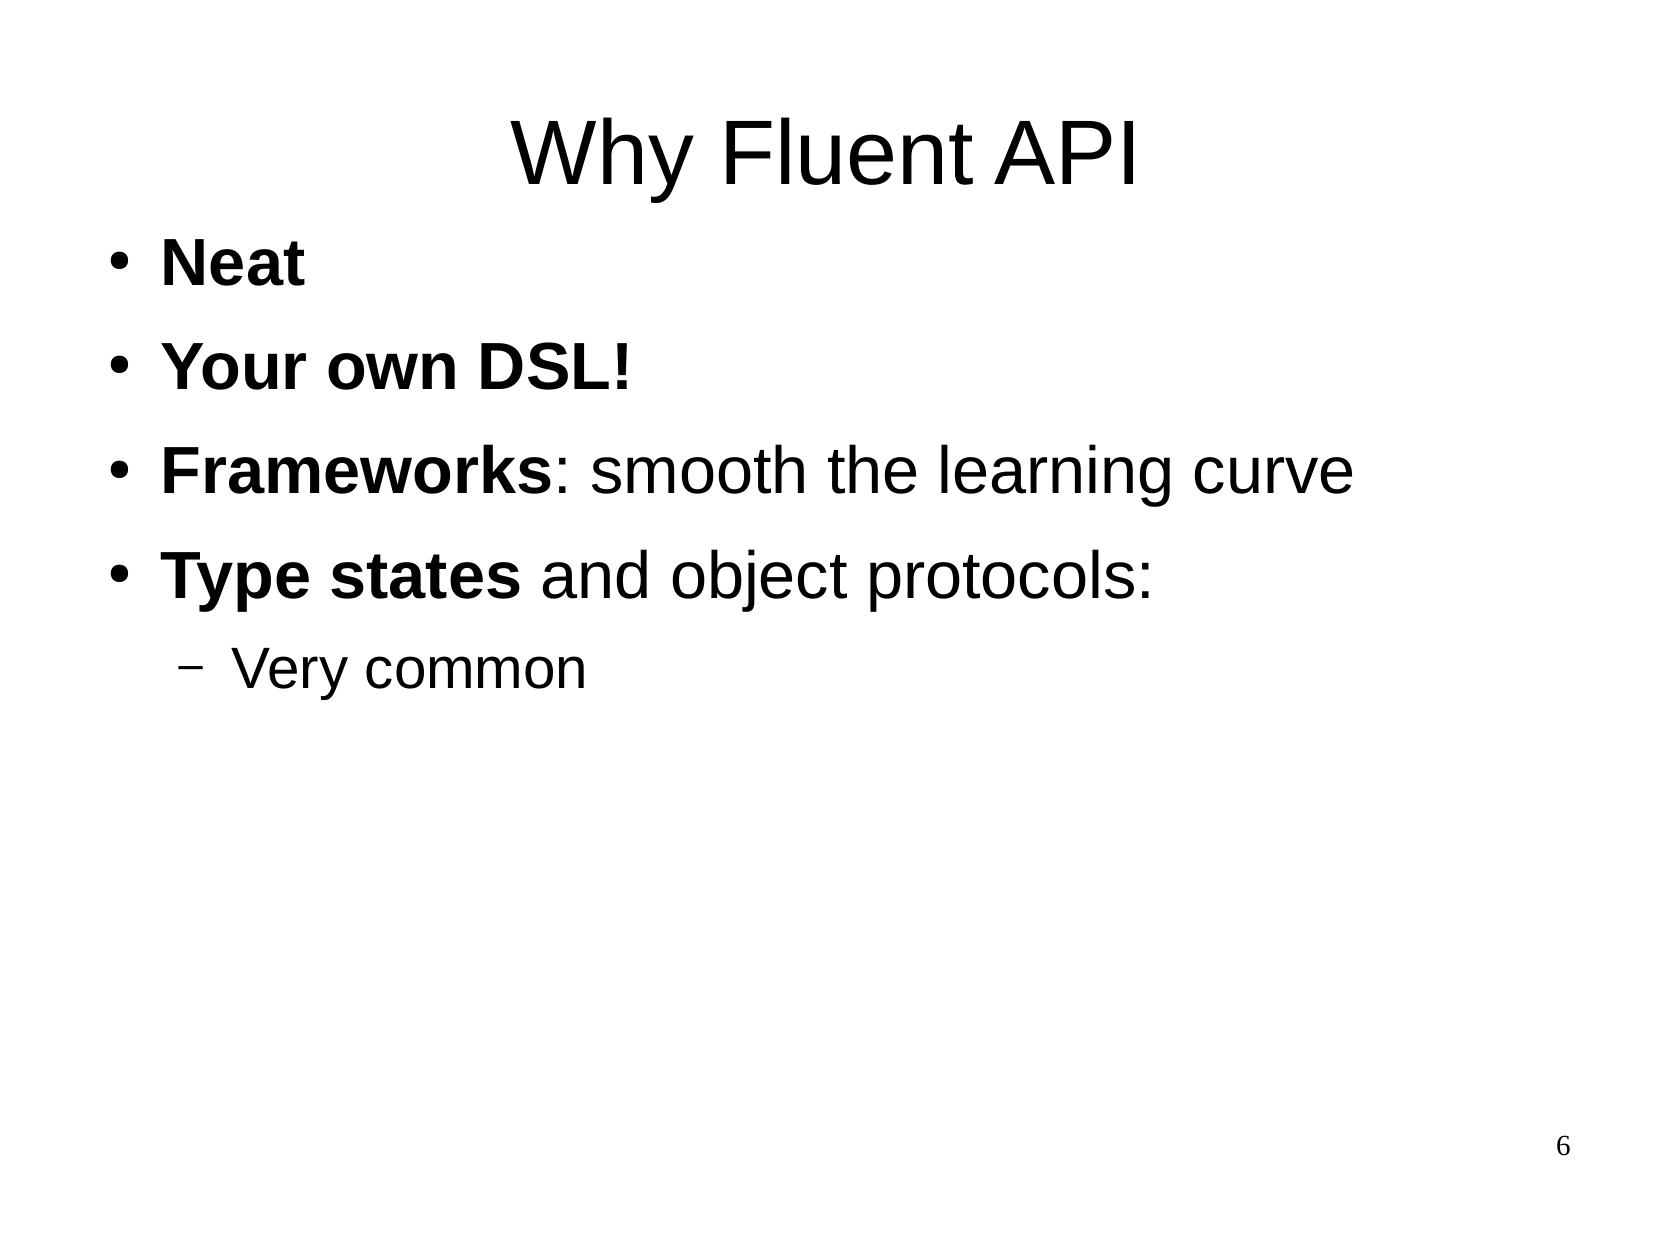

# Why Fluent API
Neat
Your own DSL!
Frameworks: smooth the learning curve
Type states and object protocols:
Very common
6